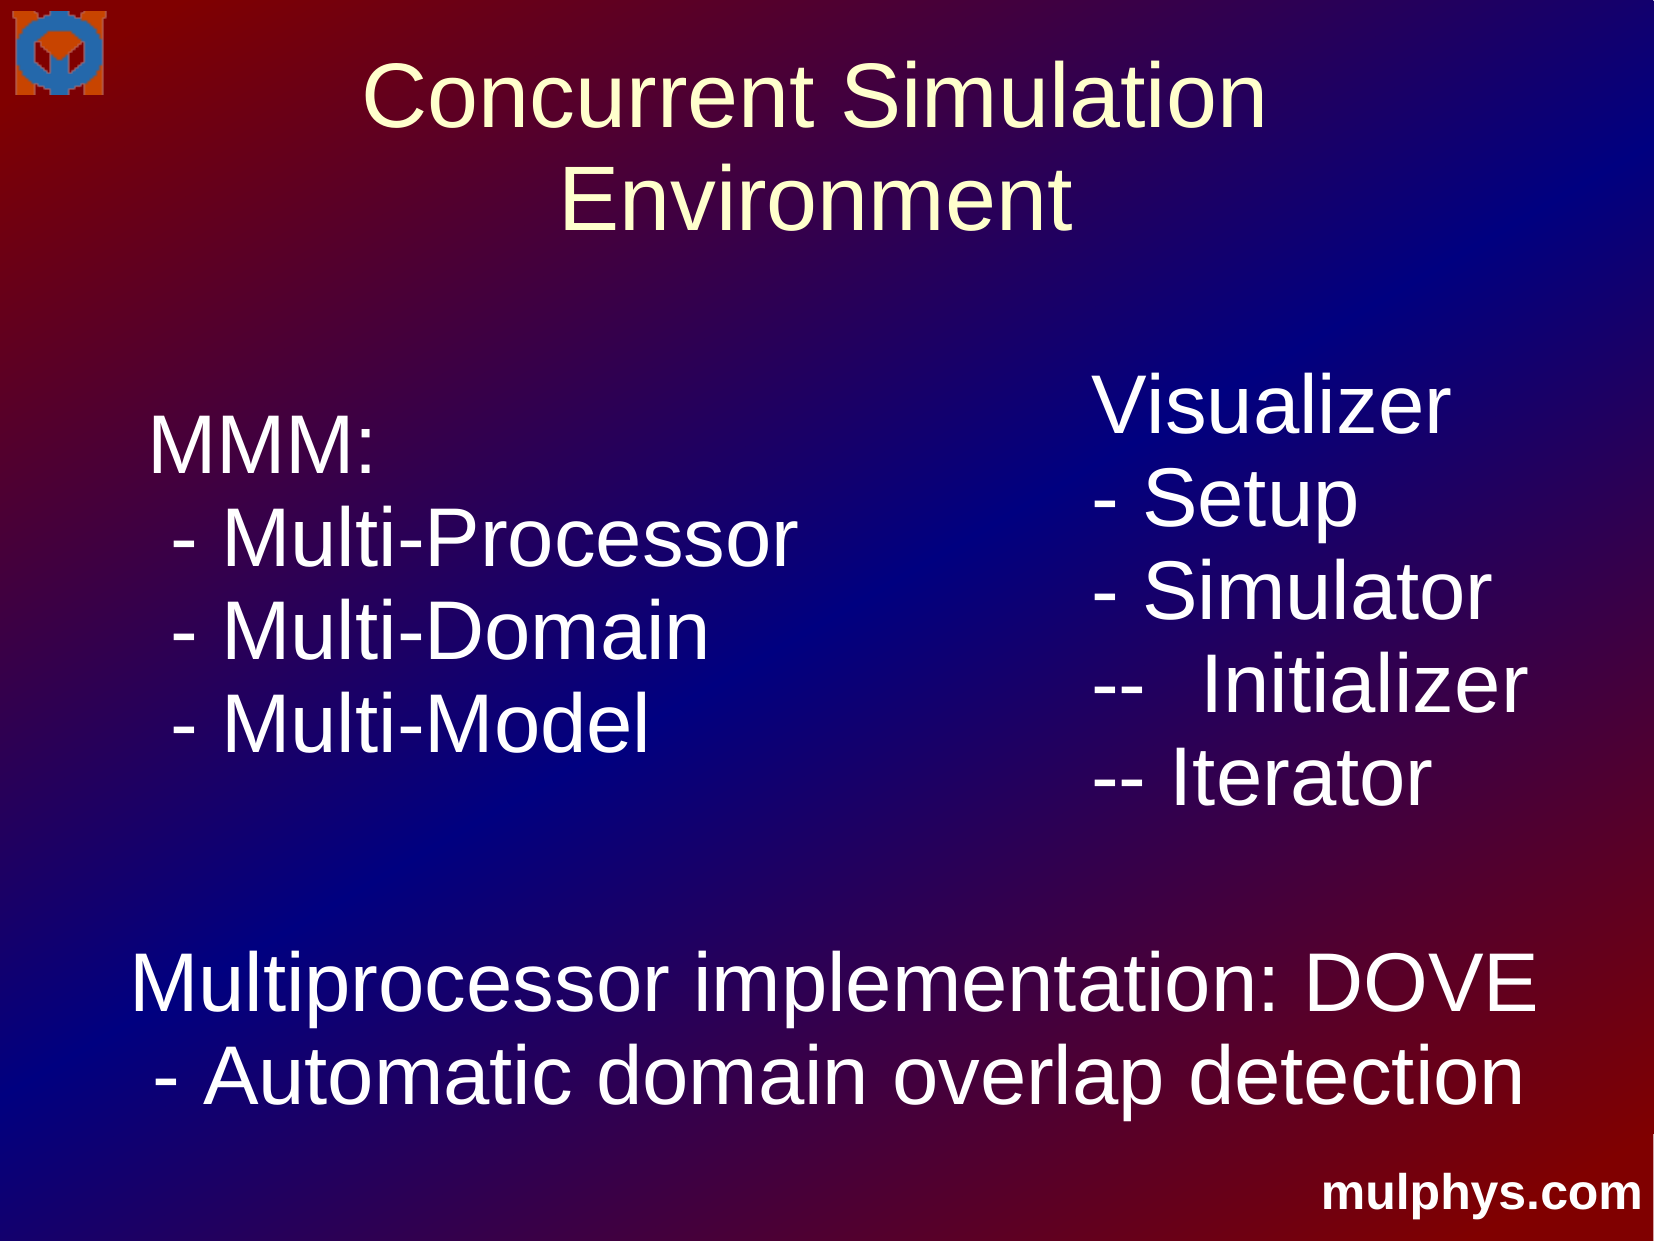

# Concurrent Simulation Environment
Visualizer
- Setup
- Simulator
--	Initializer
-- Iterator
MMM:
 - Multi-Processor
 - Multi-Domain
 - Multi-Model
Multiprocessor implementation: DOVE
 - Automatic domain overlap detection
mulphys.com